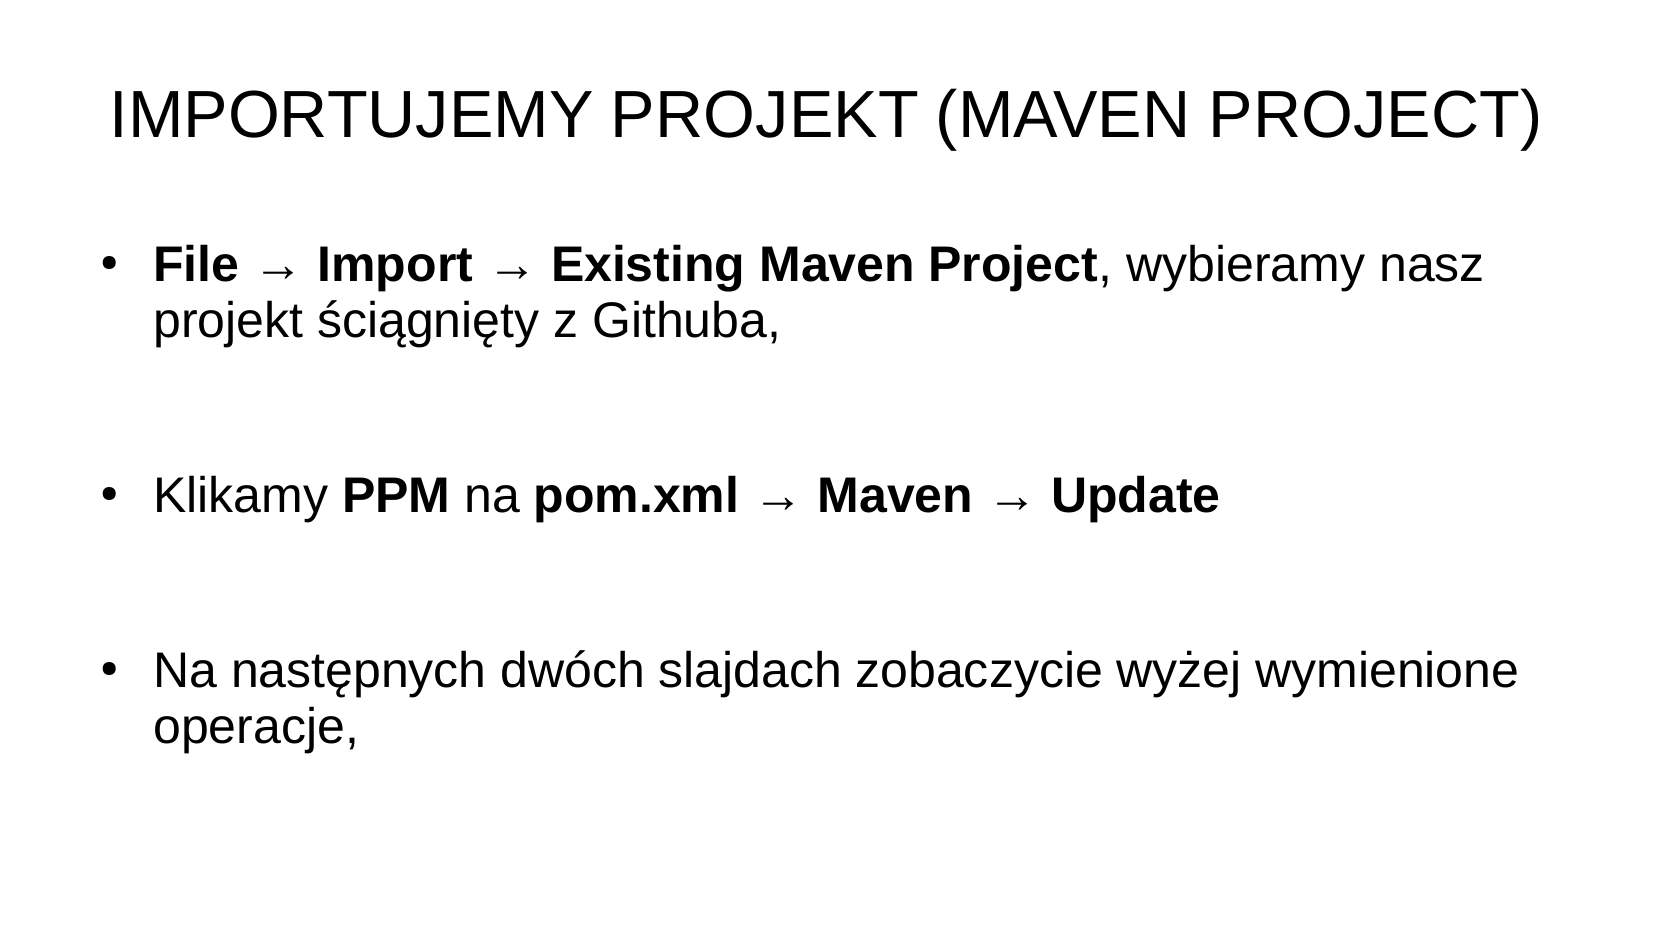

# IMPORTUJEMY PROJEKT (MAVEN PROJECT)
File → Import → Existing Maven Project, wybieramy nasz projekt ściągnięty z Githuba,
Klikamy PPM na pom.xml → Maven → Update
Na następnych dwóch slajdach zobaczycie wyżej wymienione operacje,